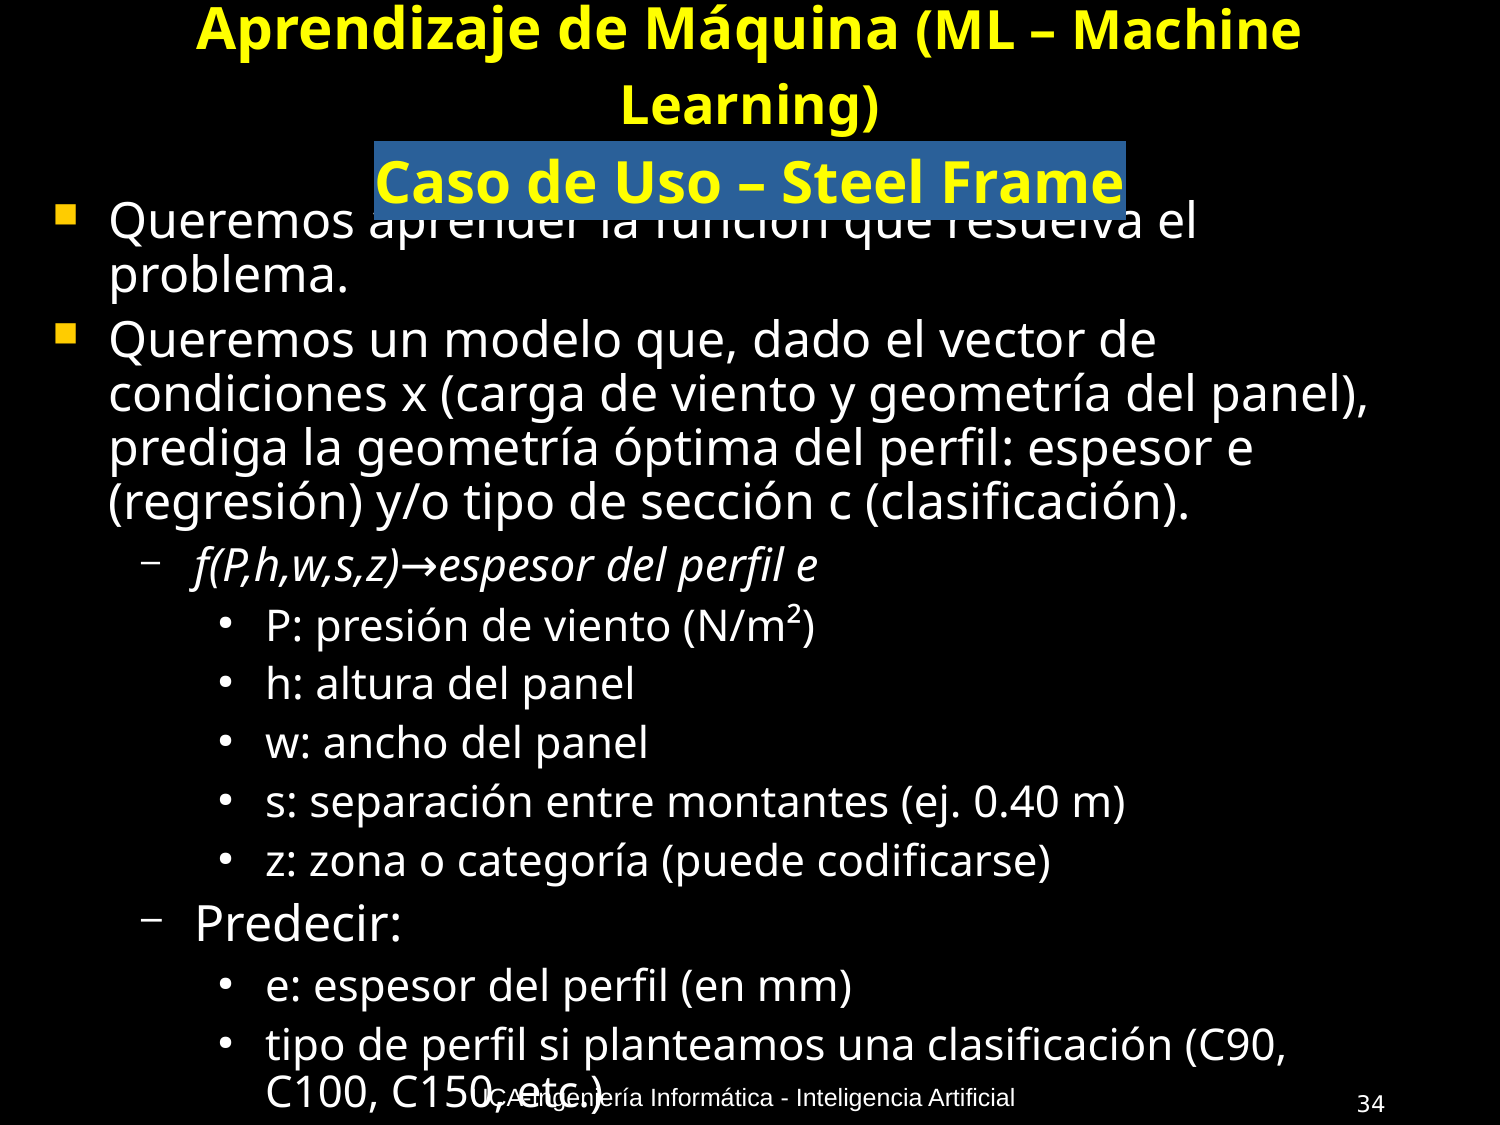

# Aprendizaje de Máquina (ML – Machine Learning) Caso de Uso – Steel Frame
Queremos aprender la función que resuelva el problema.
Queremos un modelo que, dado el vector de condiciones x (carga de viento y geometría del panel), prediga la geometría óptima del perfil: espesor e (regresión) y/o tipo de sección c (clasificación).
f(P,h,w,s,z)→espesor del perfil e
P: presión de viento (N/m²)
h: altura del panel
w: ancho del panel
s: separación entre montantes (ej. 0.40 m)
z: zona o categoría (puede codificarse)
Predecir:
e: espesor del perfil (en mm)
tipo de perfil si planteamos una clasificación (C90, C100, C150, etc.)